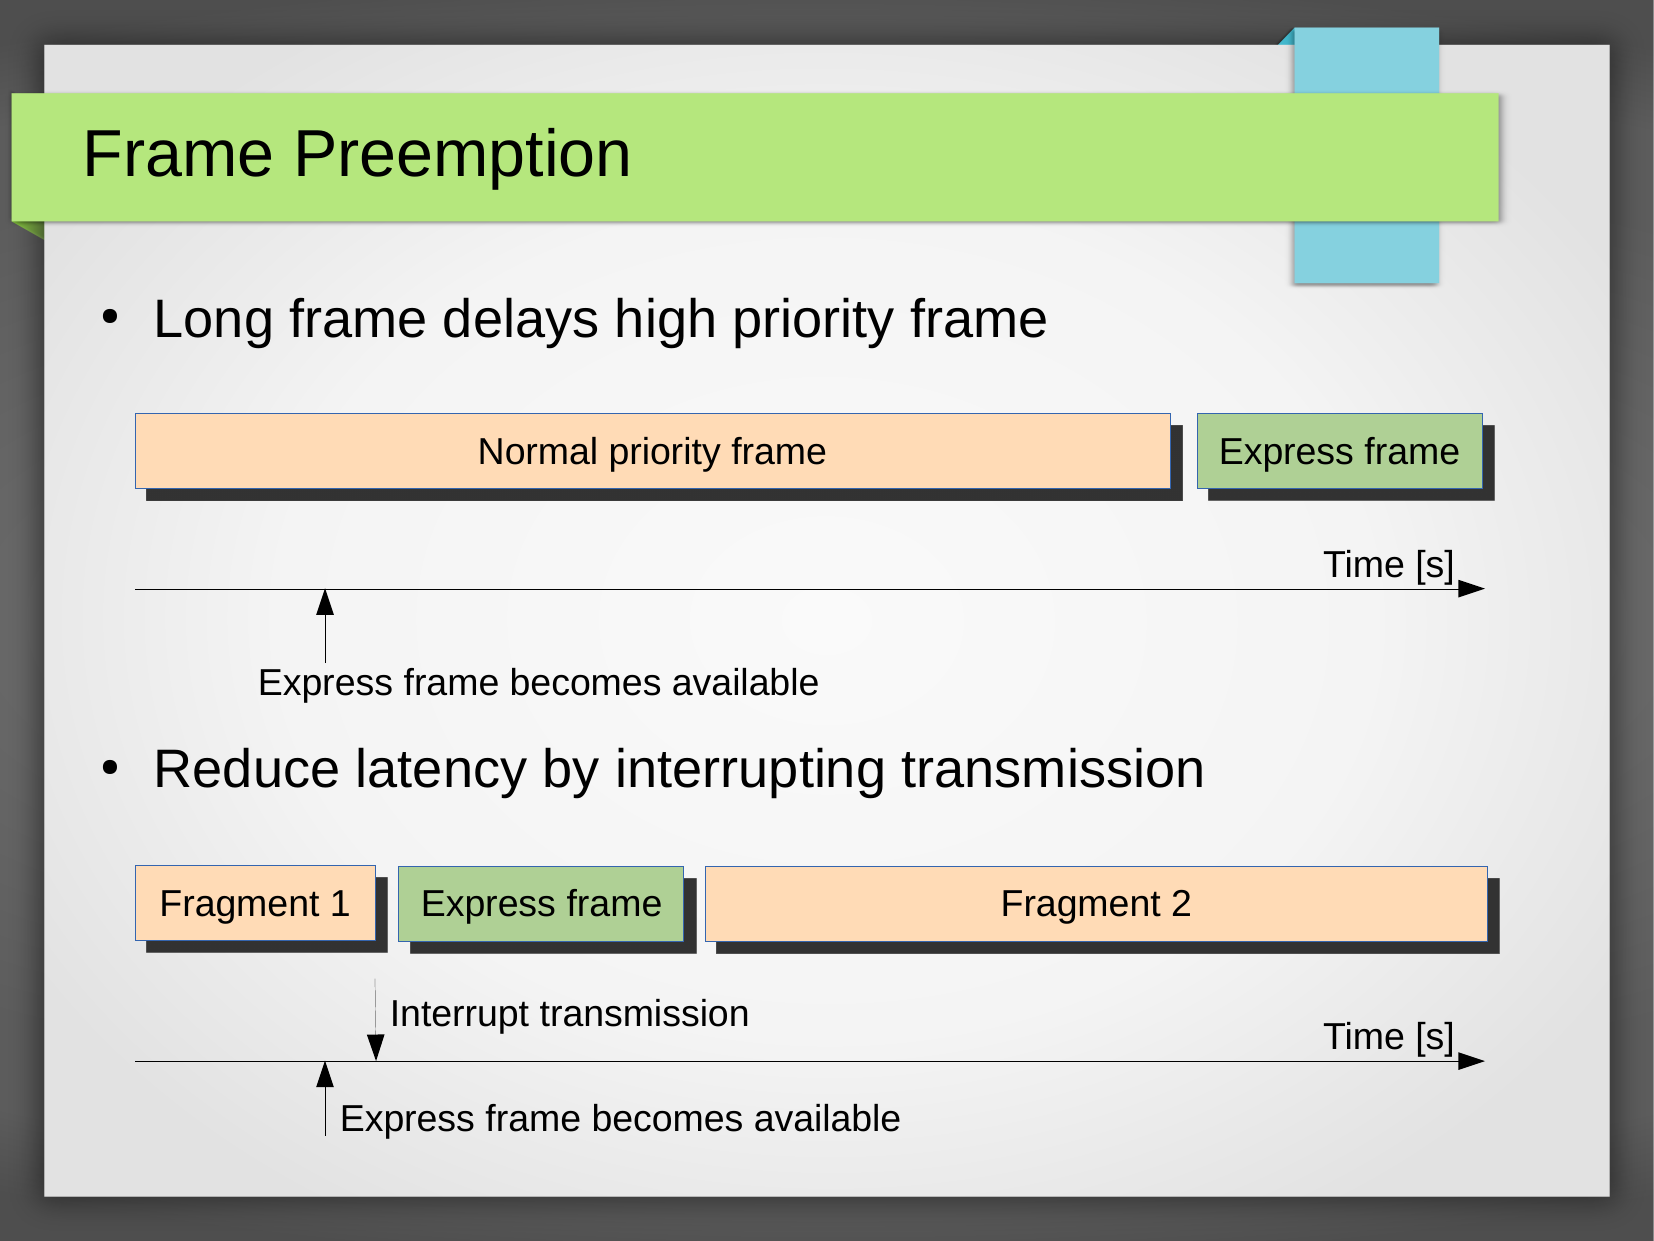

Frame Preemption
# Long frame delays high priority frame
Reduce latency by interrupting transmission
Normal priority frame
Express frame
Time [s]
Express frame becomes available
Fragment 1
Express frame
Fragment 2
Interrupt transmission
Time [s]
Express frame becomes available